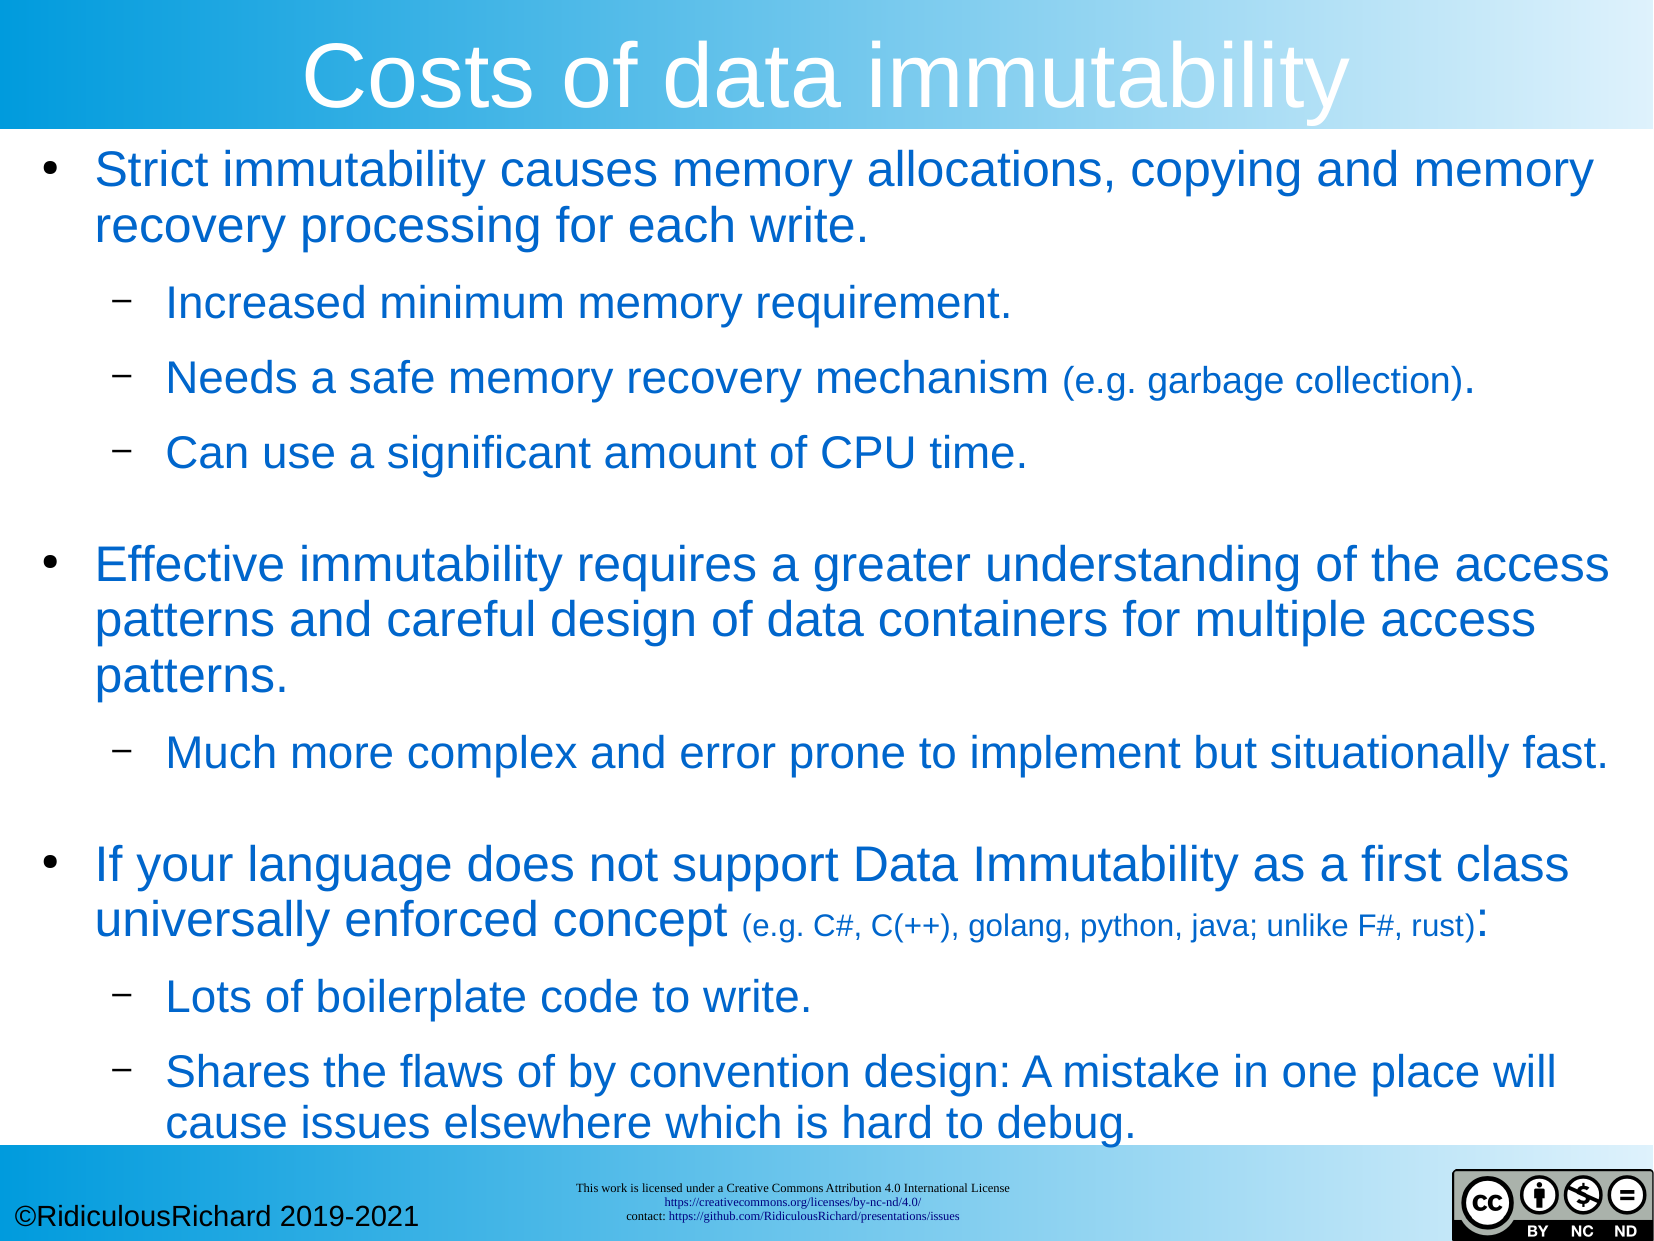

# Costs of data immutability
Strict immutability causes memory allocations, copying and memory recovery processing for each write.
Increased minimum memory requirement.
Needs a safe memory recovery mechanism (e.g. garbage collection).
Can use a significant amount of CPU time.
Effective immutability requires a greater understanding of the access patterns and careful design of data containers for multiple access patterns.
Much more complex and error prone to implement but situationally fast.
If your language does not support Data Immutability as a first class universally enforced concept (e.g. C#, C(++), golang, python, java; unlike F#, rust):
Lots of boilerplate code to write.
Shares the flaws of by convention design: A mistake in one place will cause issues elsewhere which is hard to debug.